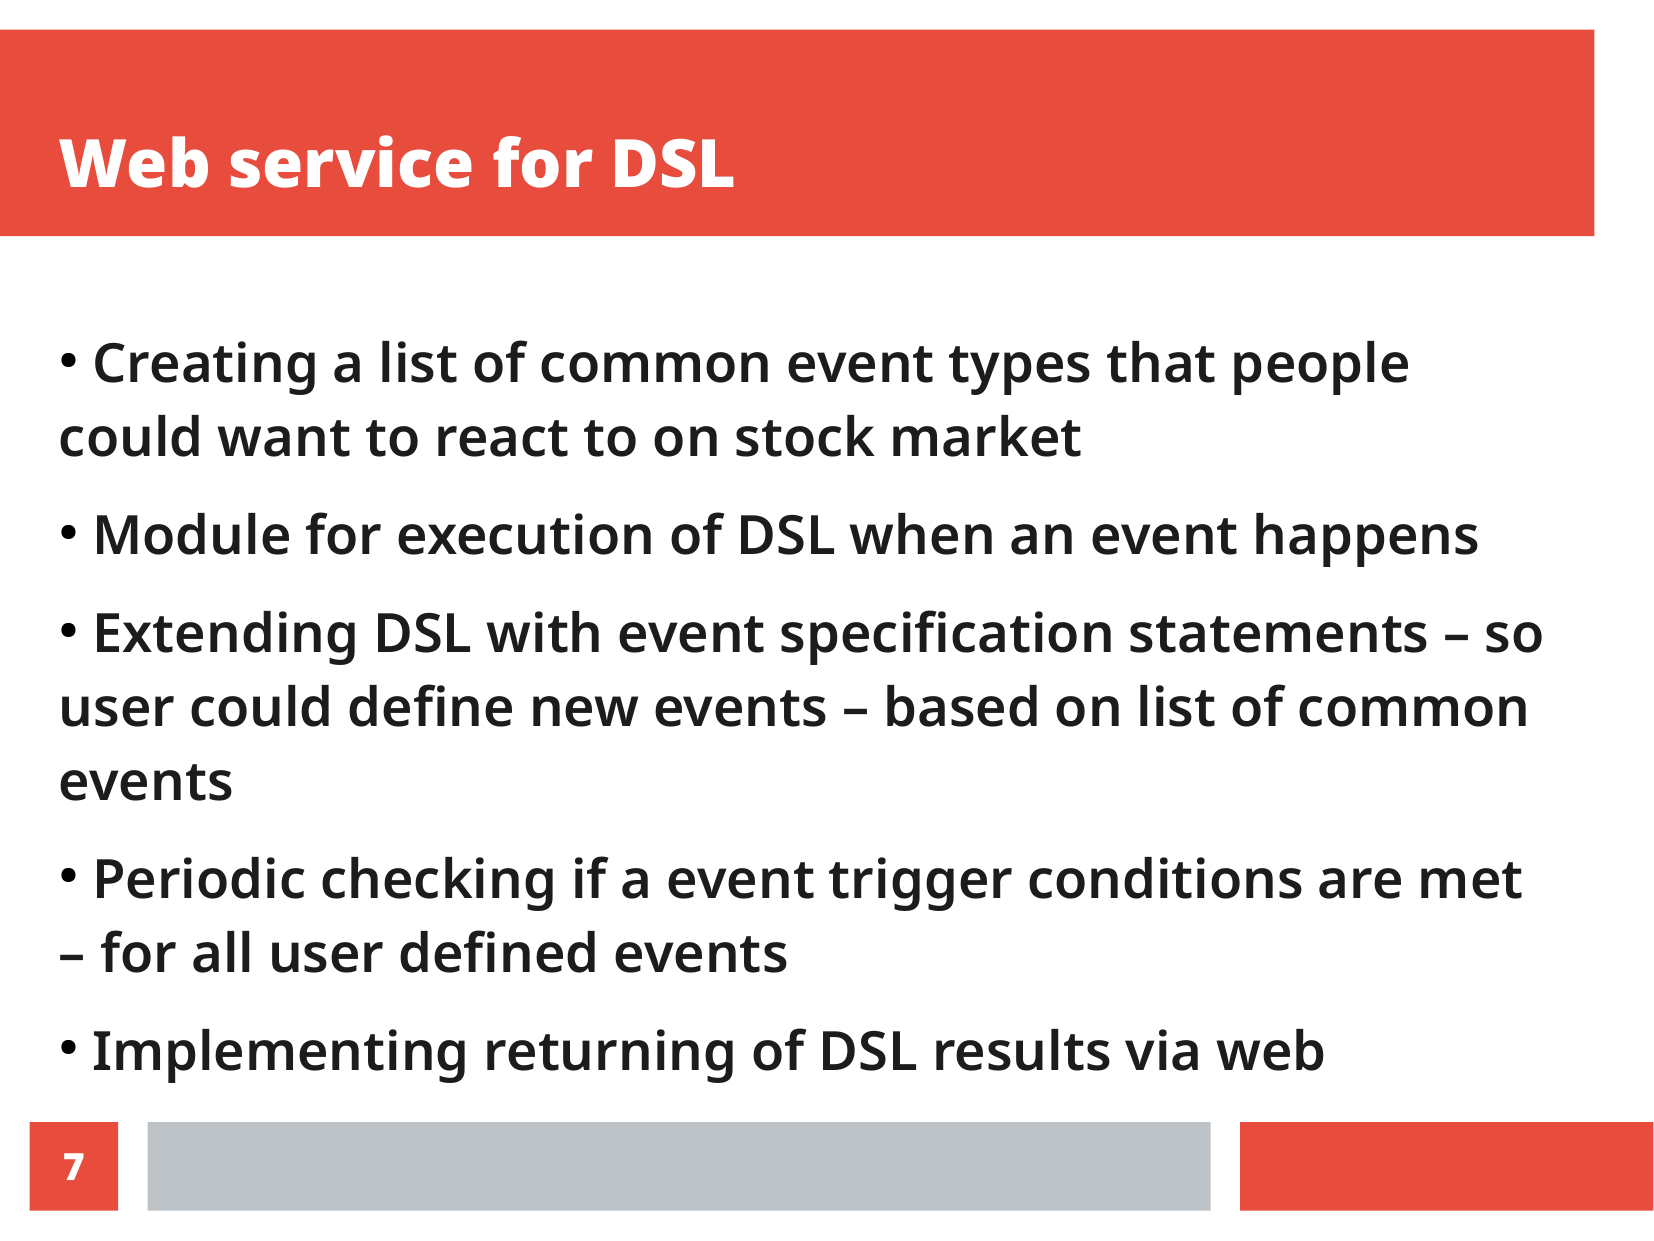

# Web service for DSL
 Creating a list of common event types that people could want to react to on stock market
 Module for execution of DSL when an event happens
 Extending DSL with event specification statements – so user could define new events – based on list of common events
 Periodic checking if a event trigger conditions are met – for all user defined events
 Implementing returning of DSL results via web
7